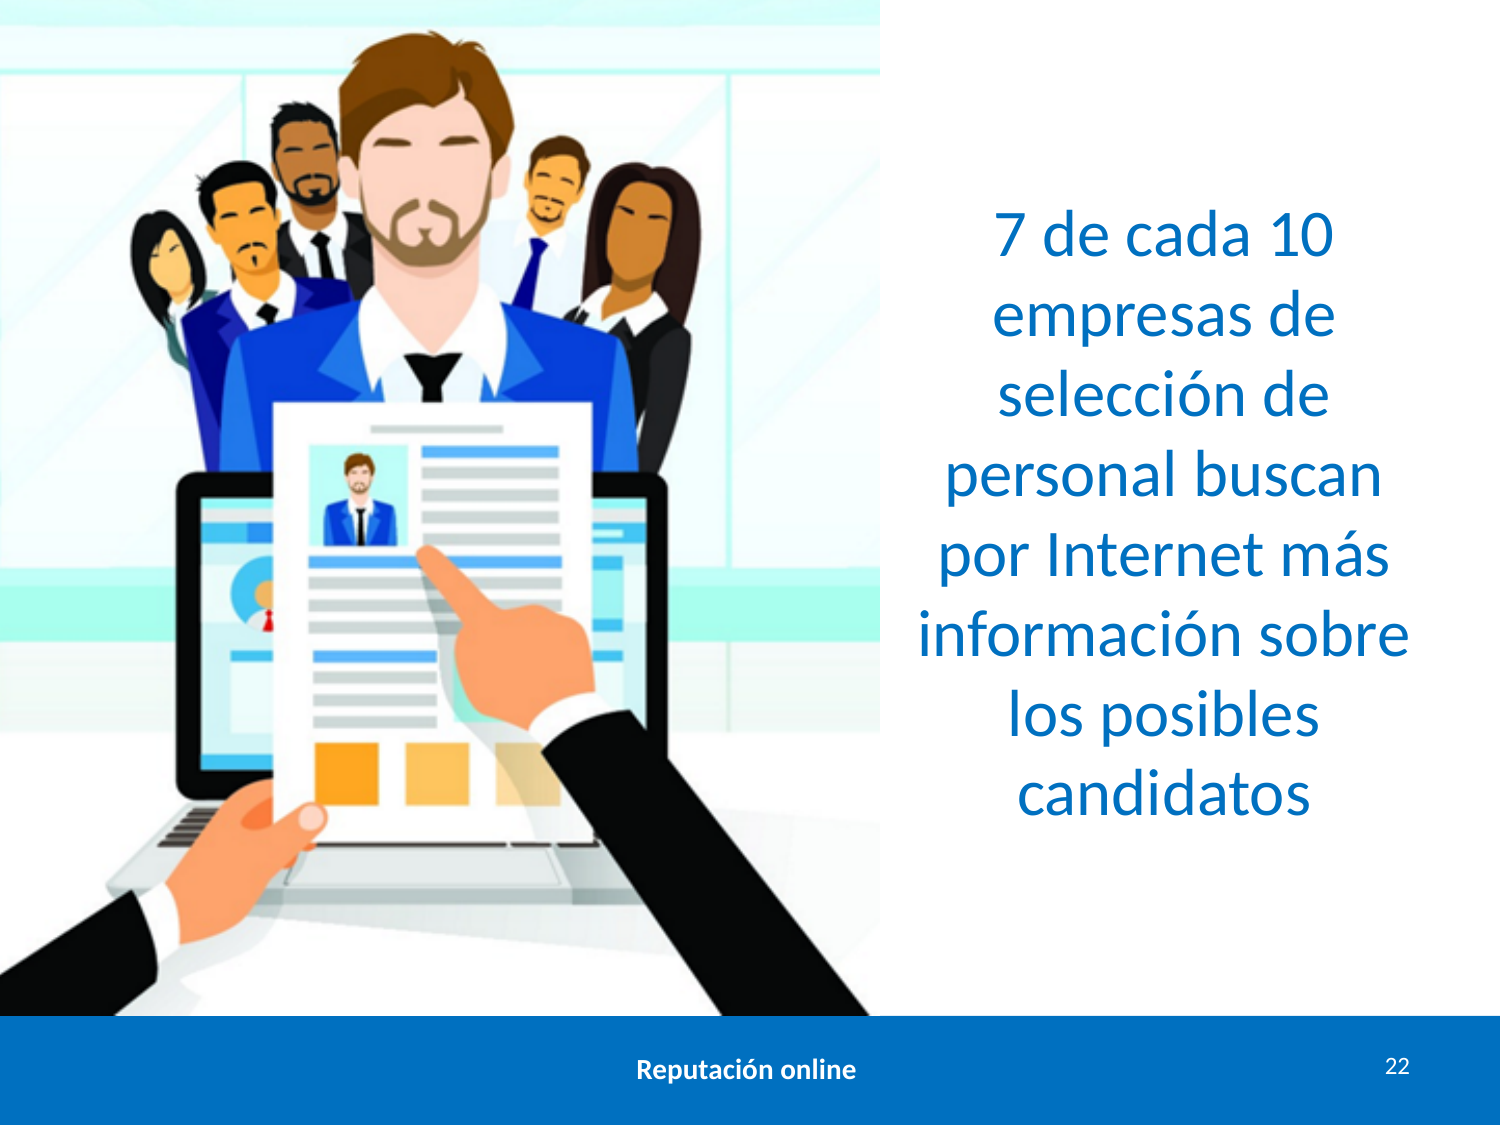

# 7 de cada 10 empresas de selección de personal buscan por Internet más información sobre los posibles candidatos
Reputación online